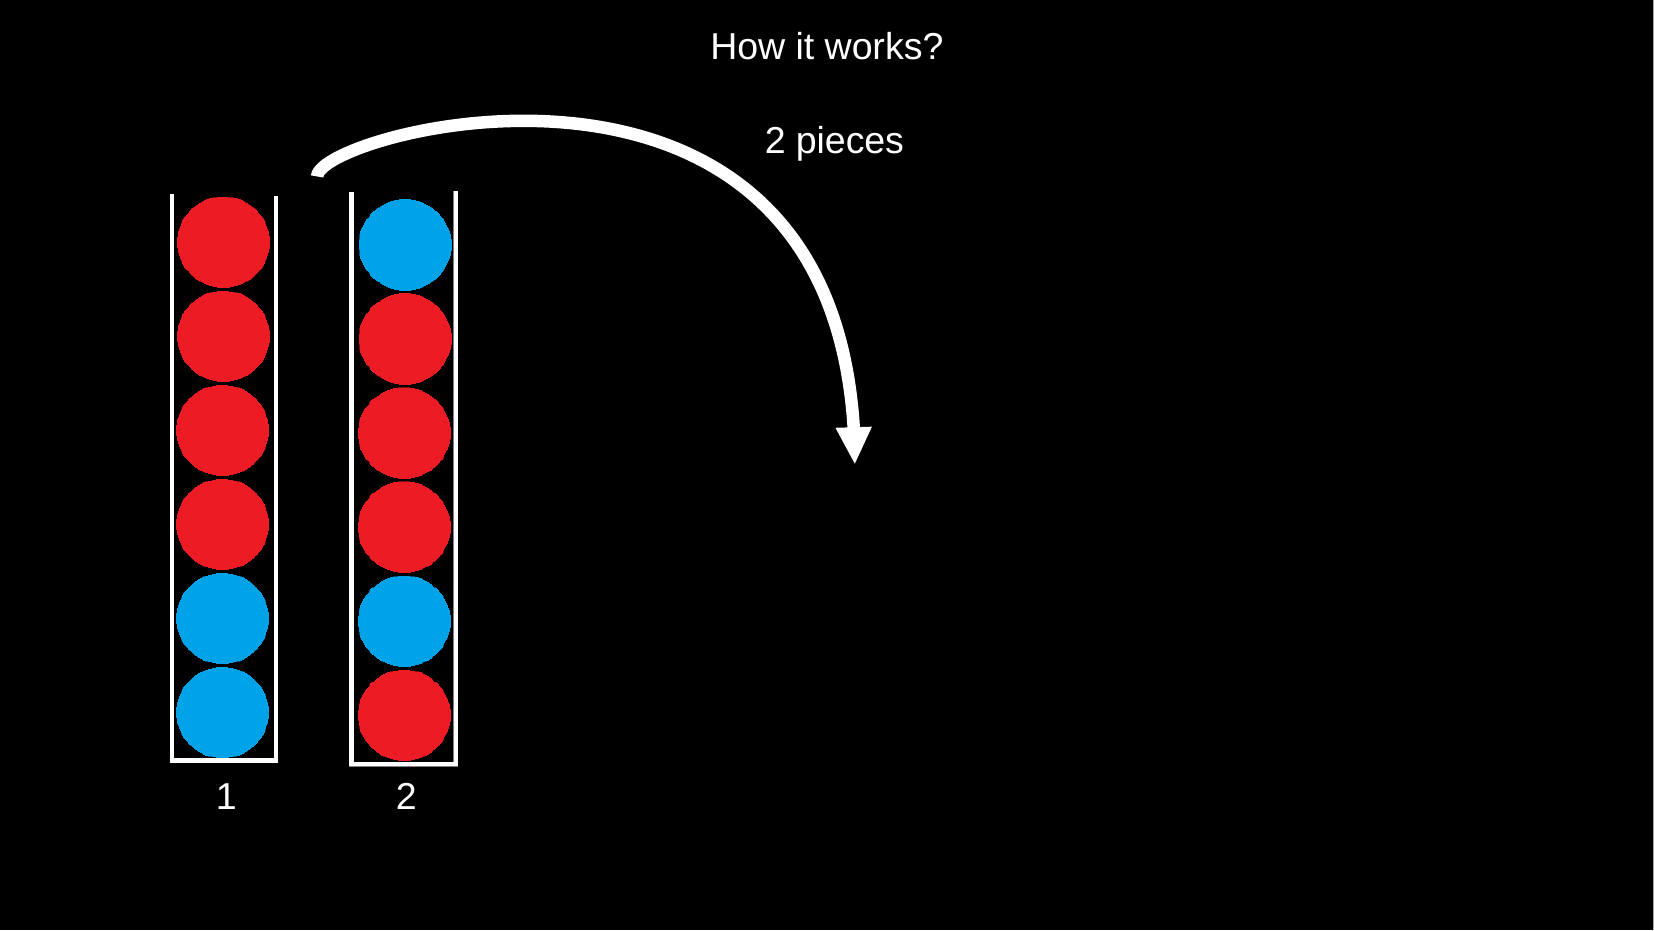

How it works?
2 pieces
1
2